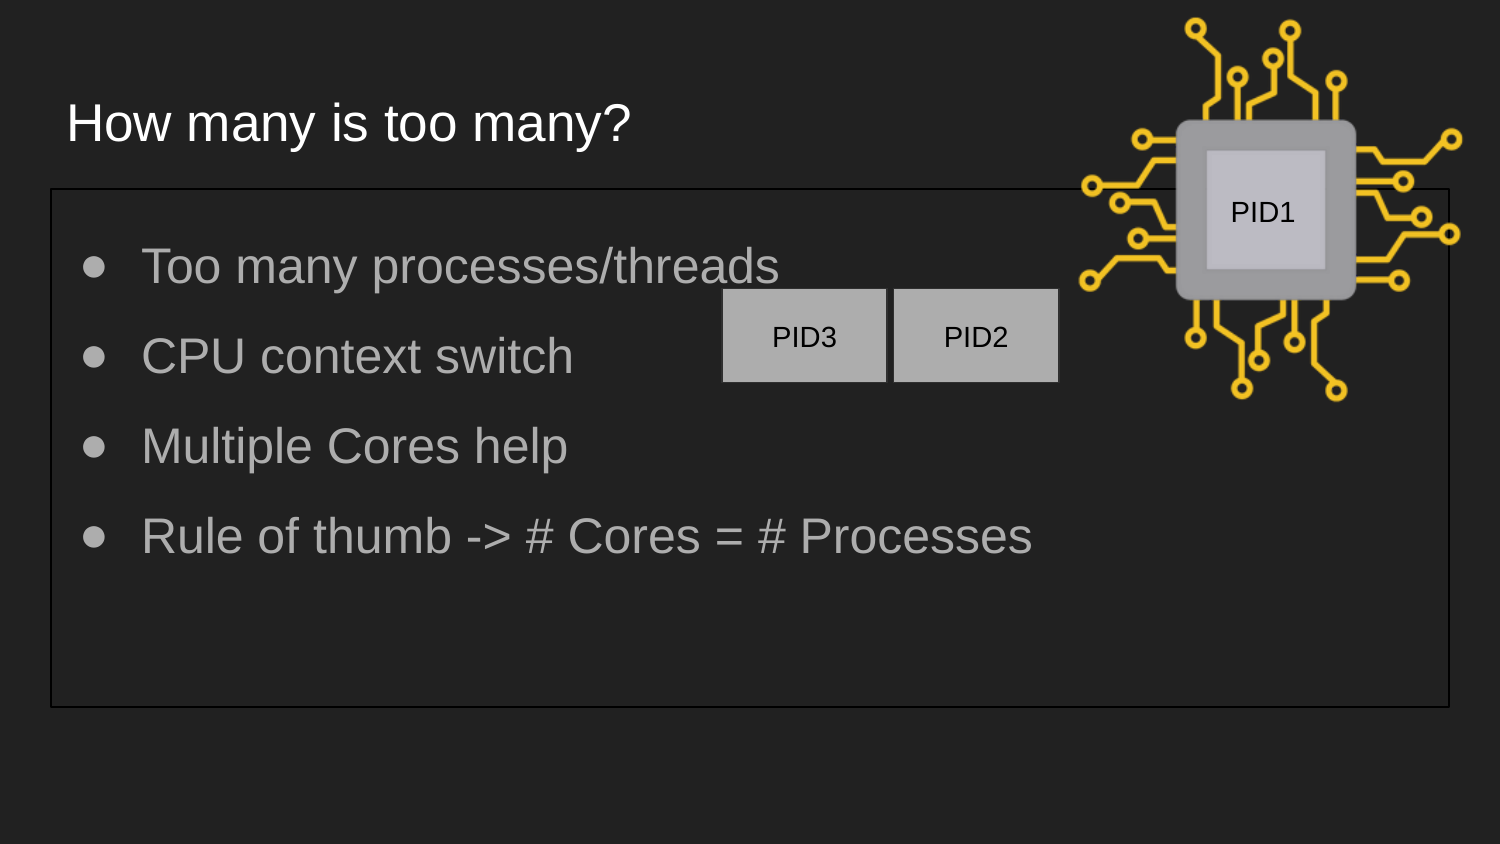

# How many is too many?
PID1
Too many processes/threads
CPU context switch
Multiple Cores help
Rule of thumb -> # Cores = # Processes
PID3
PID2